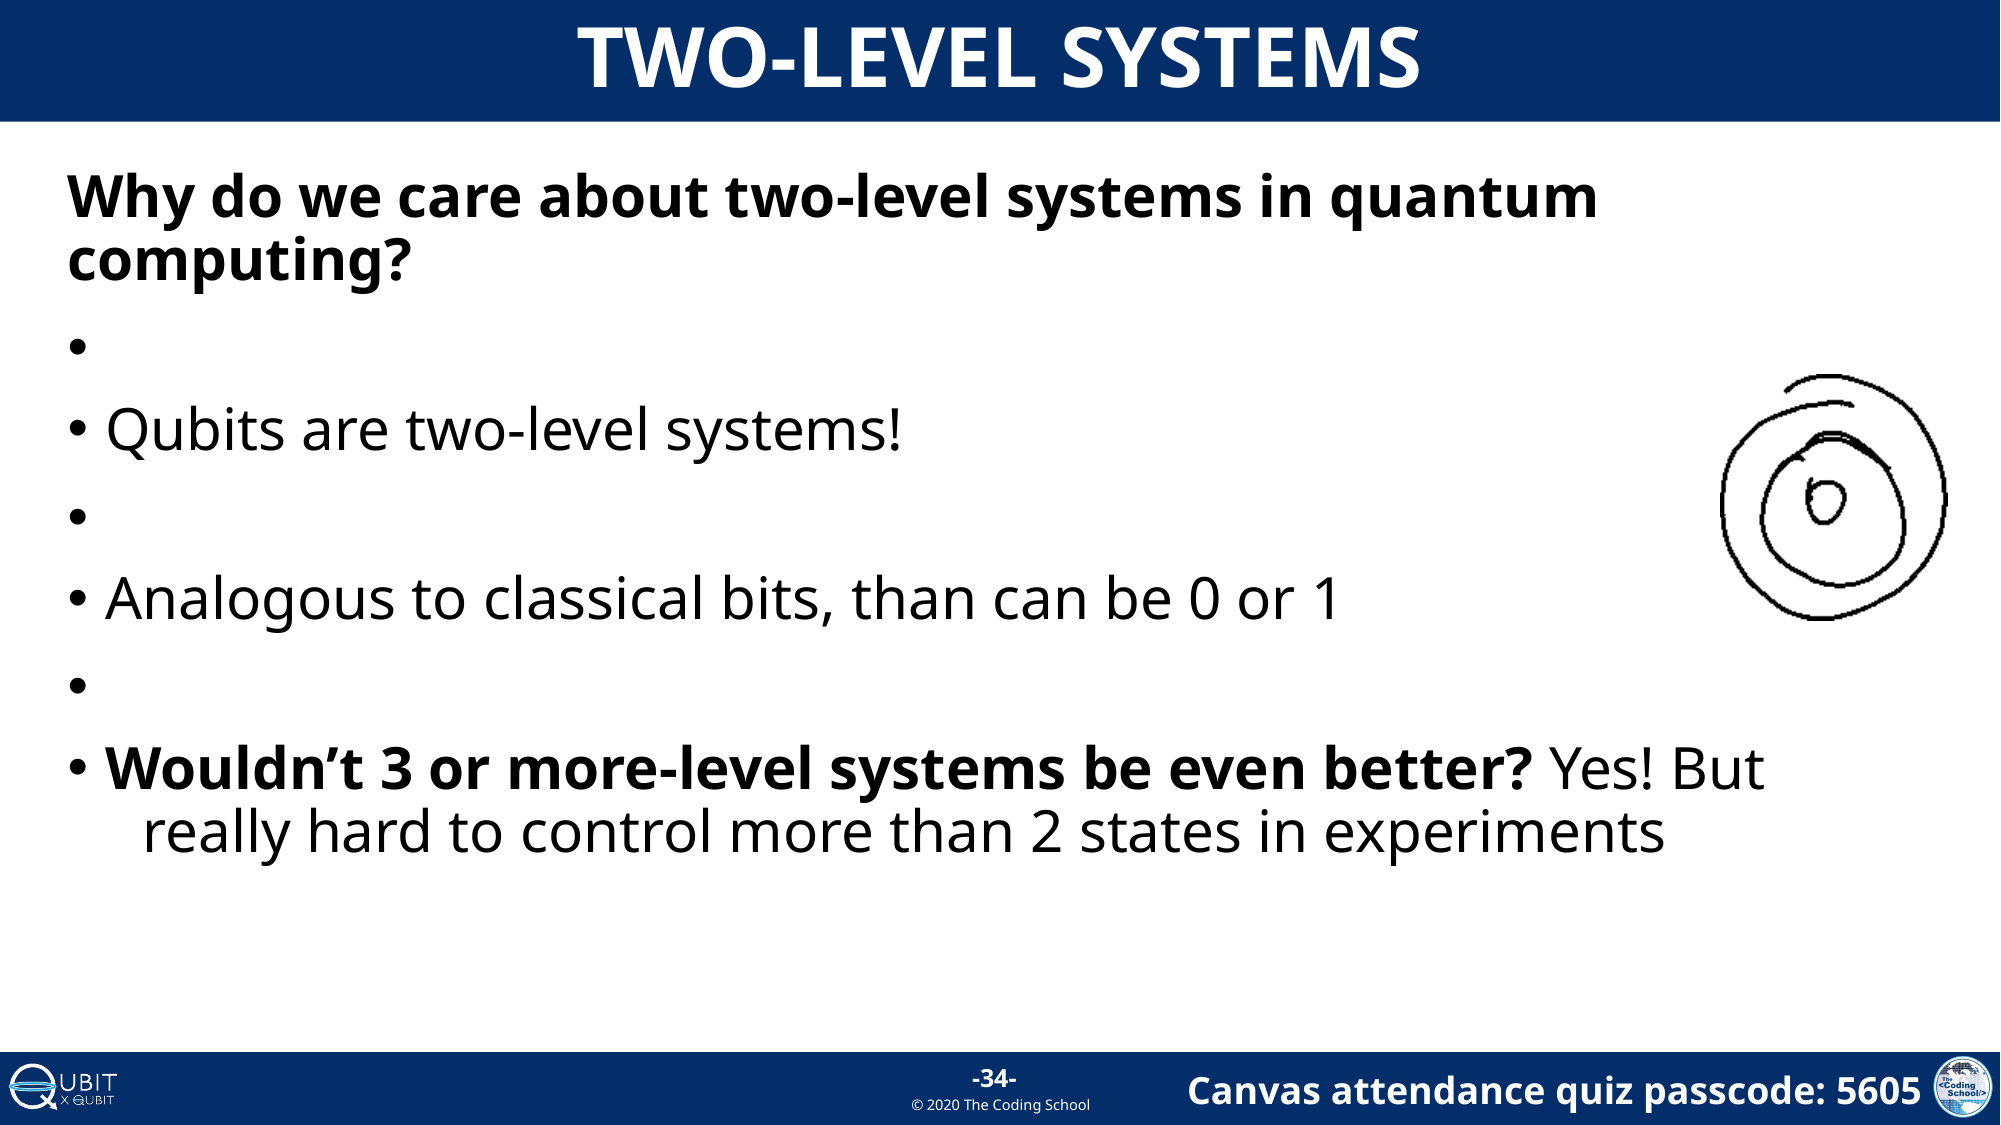

# Two-level systems
Why do we care about two-level systems in quantum computing?
Qubits are two-level systems!
Analogous to classical bits, than can be 0 or 1
Wouldn’t 3 or more-level systems be even better? Yes! But really hard to control more than 2 states in experiments